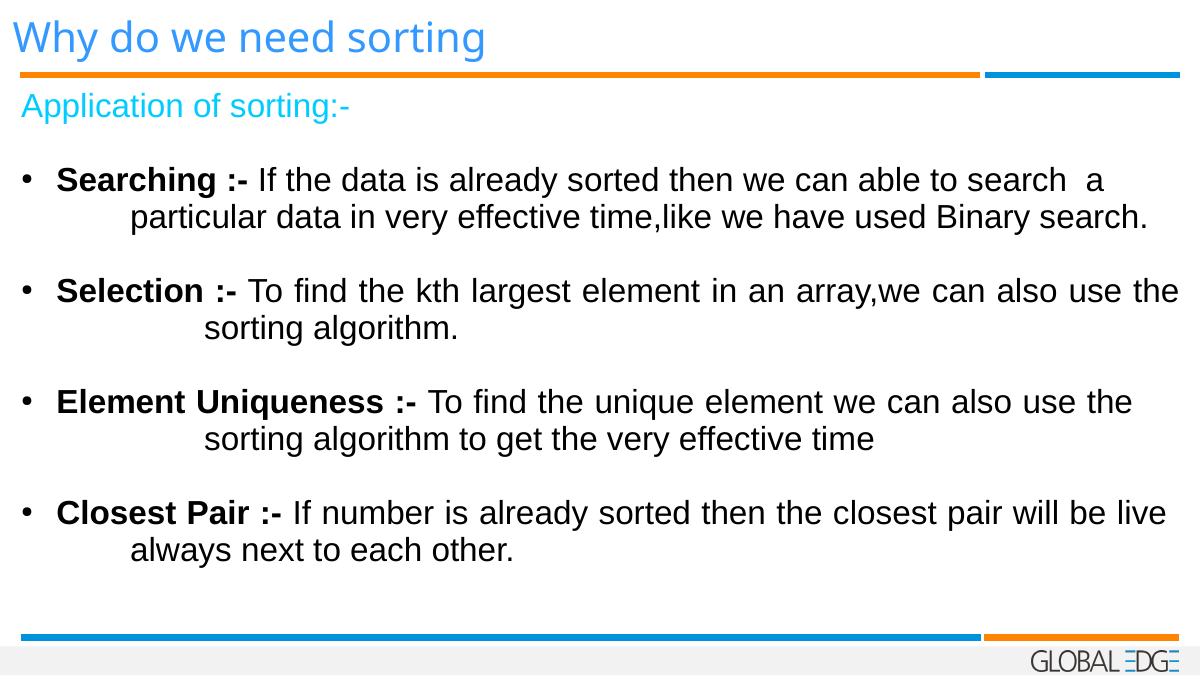

# Why do we need sorting
Application of sorting:-
Searching :- If the data is already sorted then we can able to search a 	particular data in very effective time,like we have used Binary search.
Selection :- To find the kth largest element in an array,we can also use the 		sorting algorithm.
Element Uniqueness :- To find the unique element we can also use the 			sorting algorithm to get the very effective time
Closest Pair :- If number is already sorted then the closest pair will be live 		always next to each other.